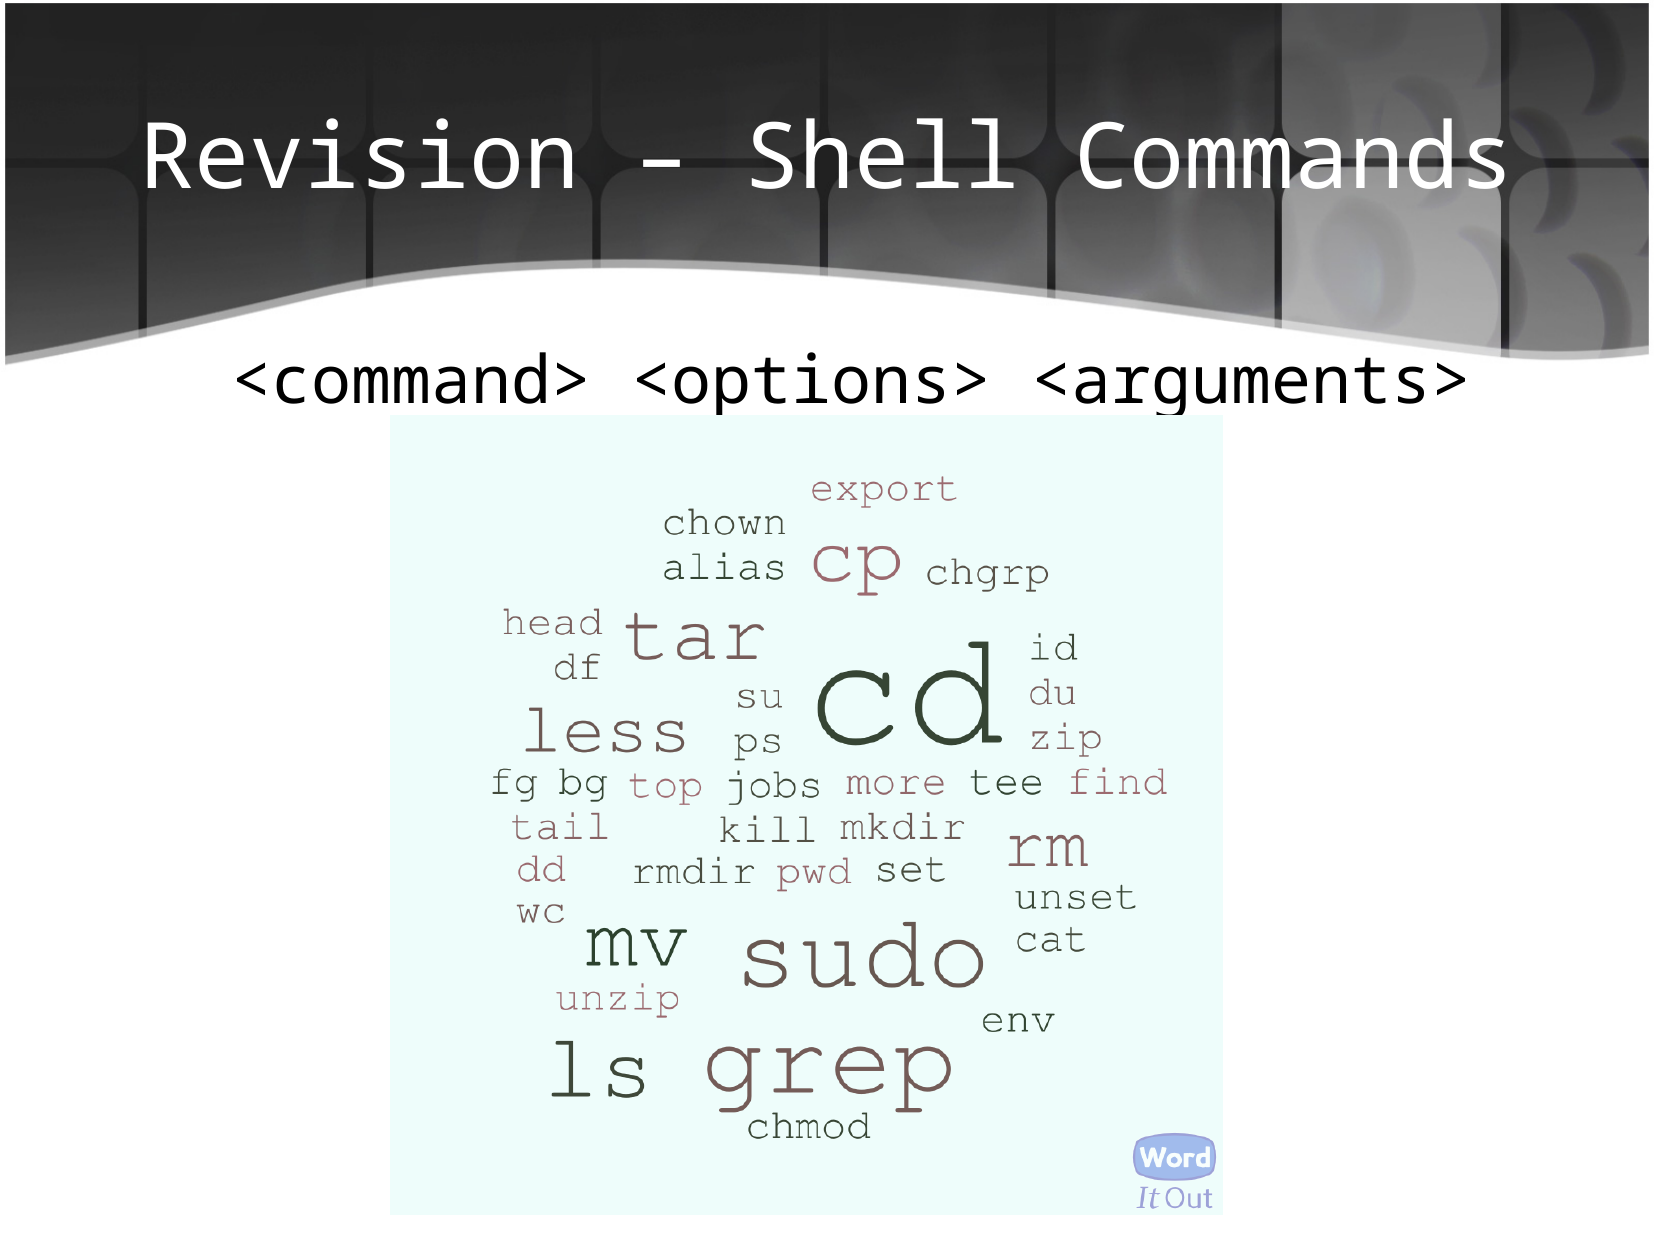

# Revision – Shell Commands
<command> <options> <arguments>